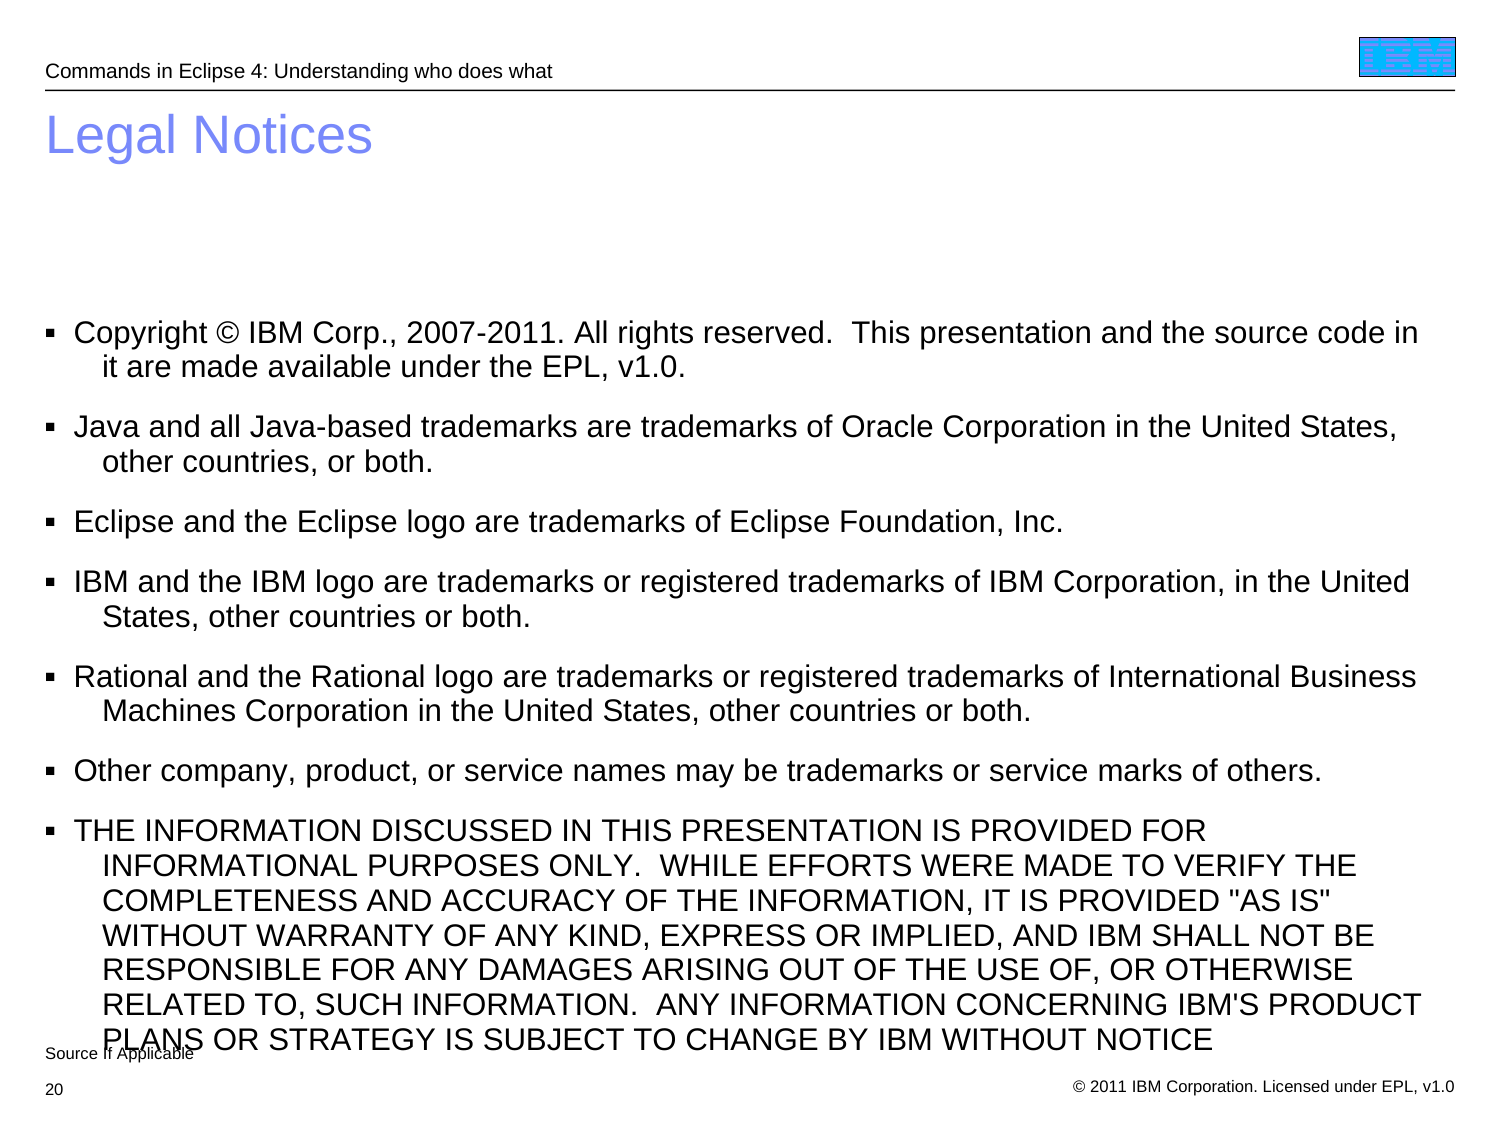

Commands in Eclipse 4: Understanding who does what
# Legal Notices
Copyright © IBM Corp., 2007-2011. All rights reserved. This presentation and the source code in it are made available under the EPL, v1.0.
Java and all Java-based trademarks are trademarks of Oracle Corporation in the United States, other countries, or both.
Eclipse and the Eclipse logo are trademarks of Eclipse Foundation, Inc.
IBM and the IBM logo are trademarks or registered trademarks of IBM Corporation, in the United States, other countries or both.
Rational and the Rational logo are trademarks or registered trademarks of International Business Machines Corporation in the United States, other countries or both.
Other company, product, or service names may be trademarks or service marks of others.
THE INFORMATION DISCUSSED IN THIS PRESENTATION IS PROVIDED FOR INFORMATIONAL PURPOSES ONLY. WHILE EFFORTS WERE MADE TO VERIFY THE COMPLETENESS AND ACCURACY OF THE INFORMATION, IT IS PROVIDED "AS IS" WITHOUT WARRANTY OF ANY KIND, EXPRESS OR IMPLIED, AND IBM SHALL NOT BE RESPONSIBLE FOR ANY DAMAGES ARISING OUT OF THE USE OF, OR OTHERWISE RELATED TO, SUCH INFORMATION. ANY INFORMATION CONCERNING IBM'S PRODUCT PLANS OR STRATEGY IS SUBJECT TO CHANGE BY IBM WITHOUT NOTICE
 Source If Applicable
20